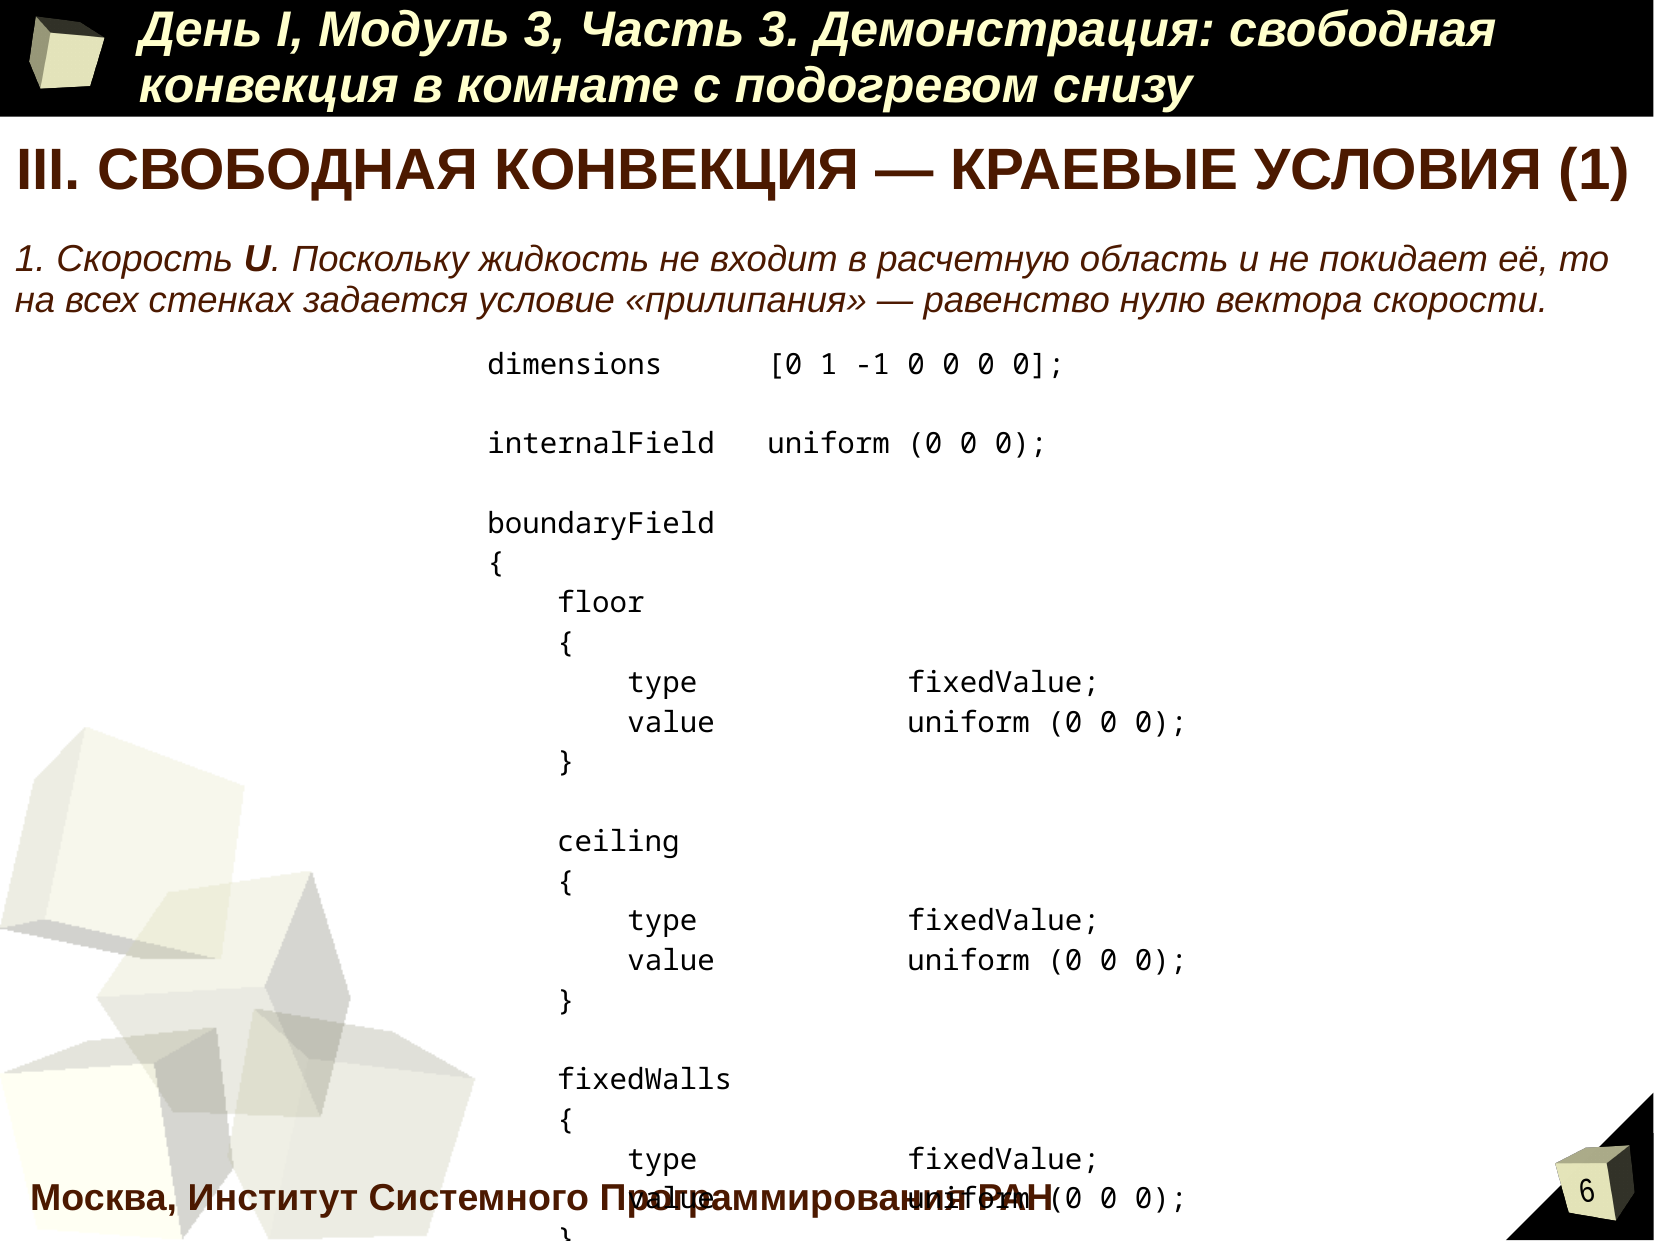

III. СВОБОДНАЯ КОНВЕКЦИЯ — КРАЕВЫЕ УСЛОВИЯ (1)
1. Скорость U. Поскольку жидкость не входит в расчетную область и не покидает её, то на всех стенках задается условие «прилипания» — равенство нулю вектора скорости.
dimensions [0 1 -1 0 0 0 0];
internalField uniform (0 0 0);
boundaryField
{
 floor
 {
 type fixedValue;
 value uniform (0 0 0);
 }
 ceiling
 {
 type fixedValue;
 value uniform (0 0 0);
 }
 fixedWalls
 {
 type fixedValue;
 value uniform (0 0 0);
 }
}